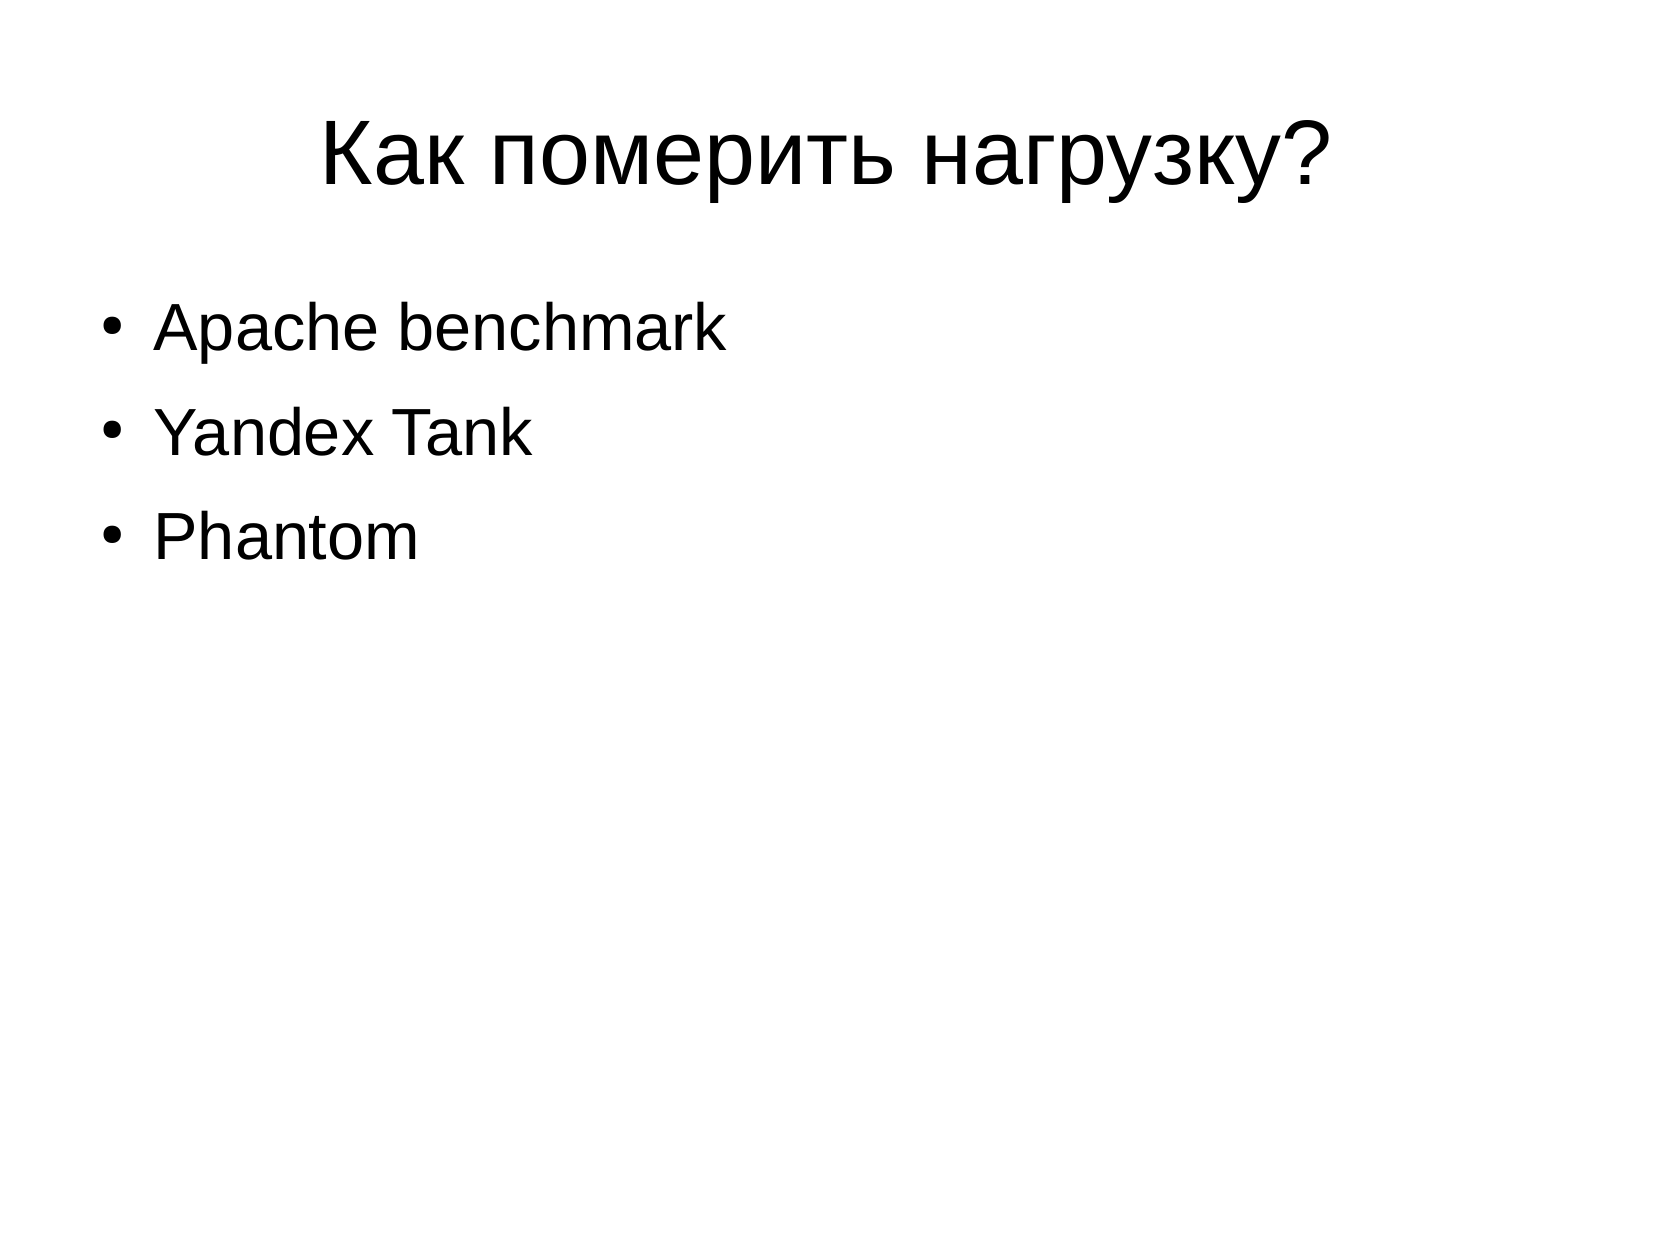

# Как померить нагрузку?
Apache benchmark
Yandex Tank
Phantom